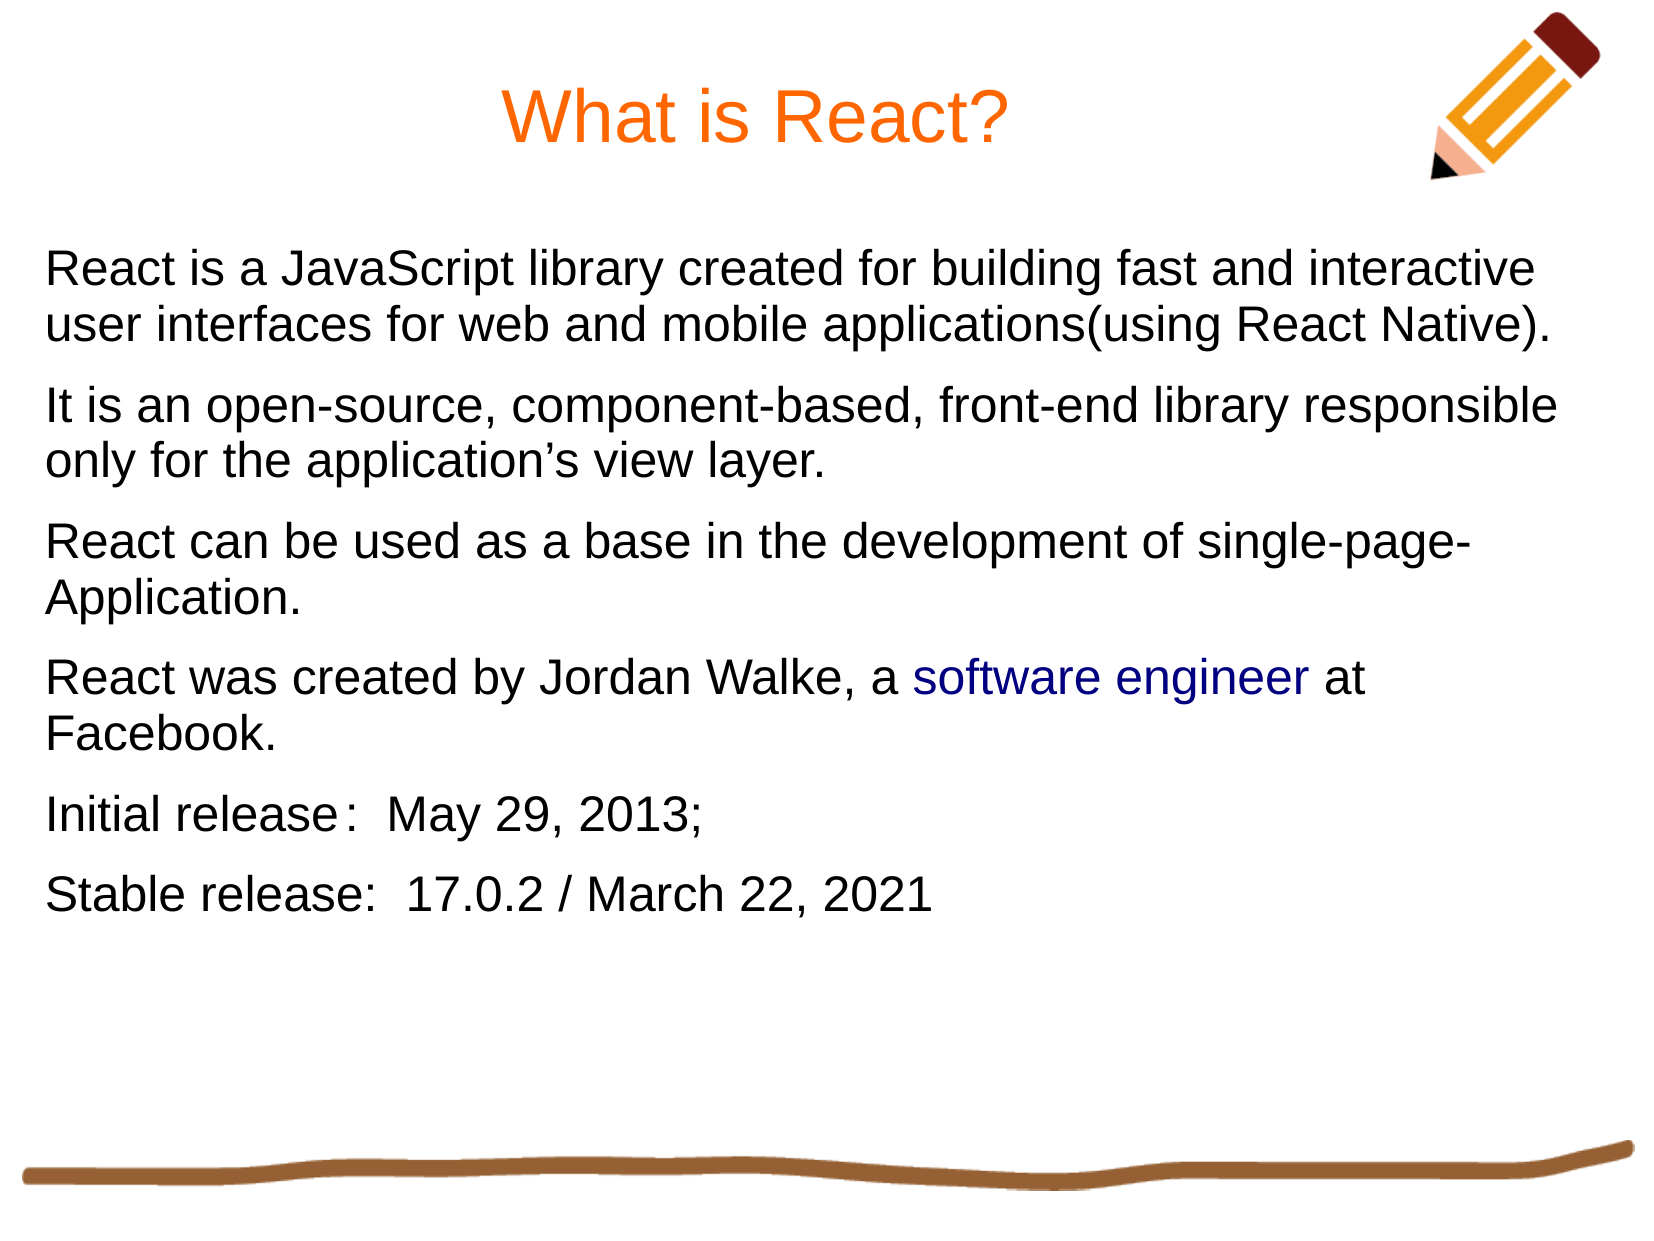

# What is React?
React is a JavaScript library created for building fast and interactive user interfaces for web and mobile applications(using React Native).
It is an open-source, component-based, front-end library responsible only for the application’s view layer.
React can be used as a base in the development of single-page-Application.
React was created by Jordan Walke, a software engineer at Facebook.
Initial release	: May 29, 2013;
Stable release: 17.0.2 / March 22, 2021